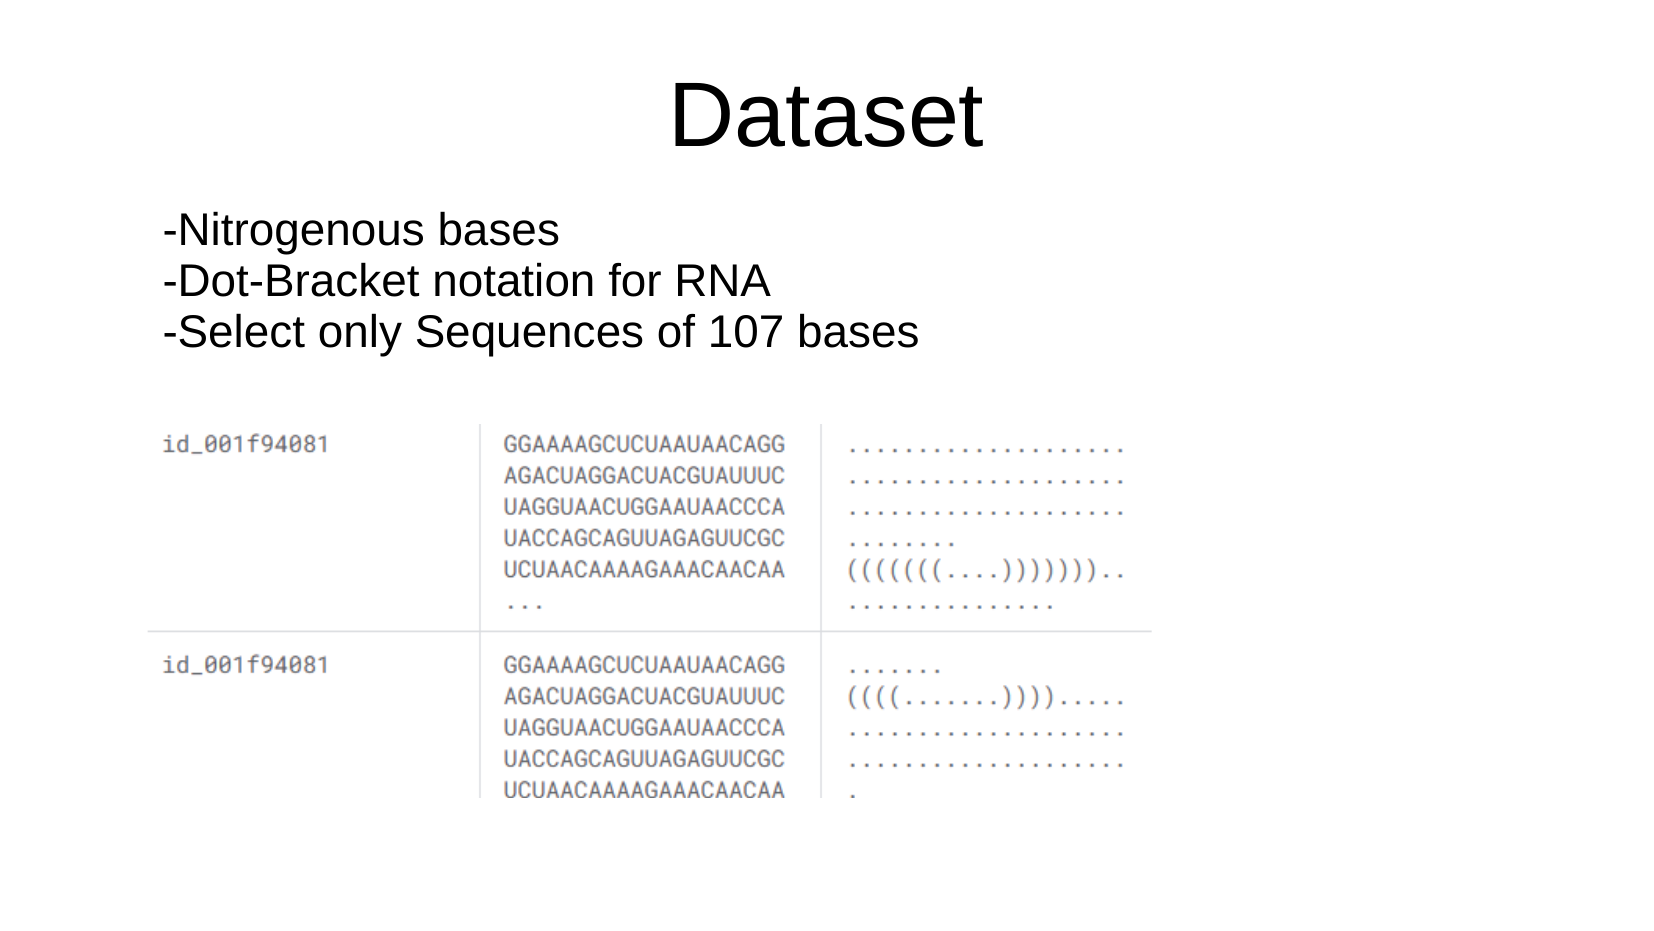

# Dataset
-Nitrogenous bases
-Dot-Bracket notation for RNA
-Select only Sequences of 107 bases